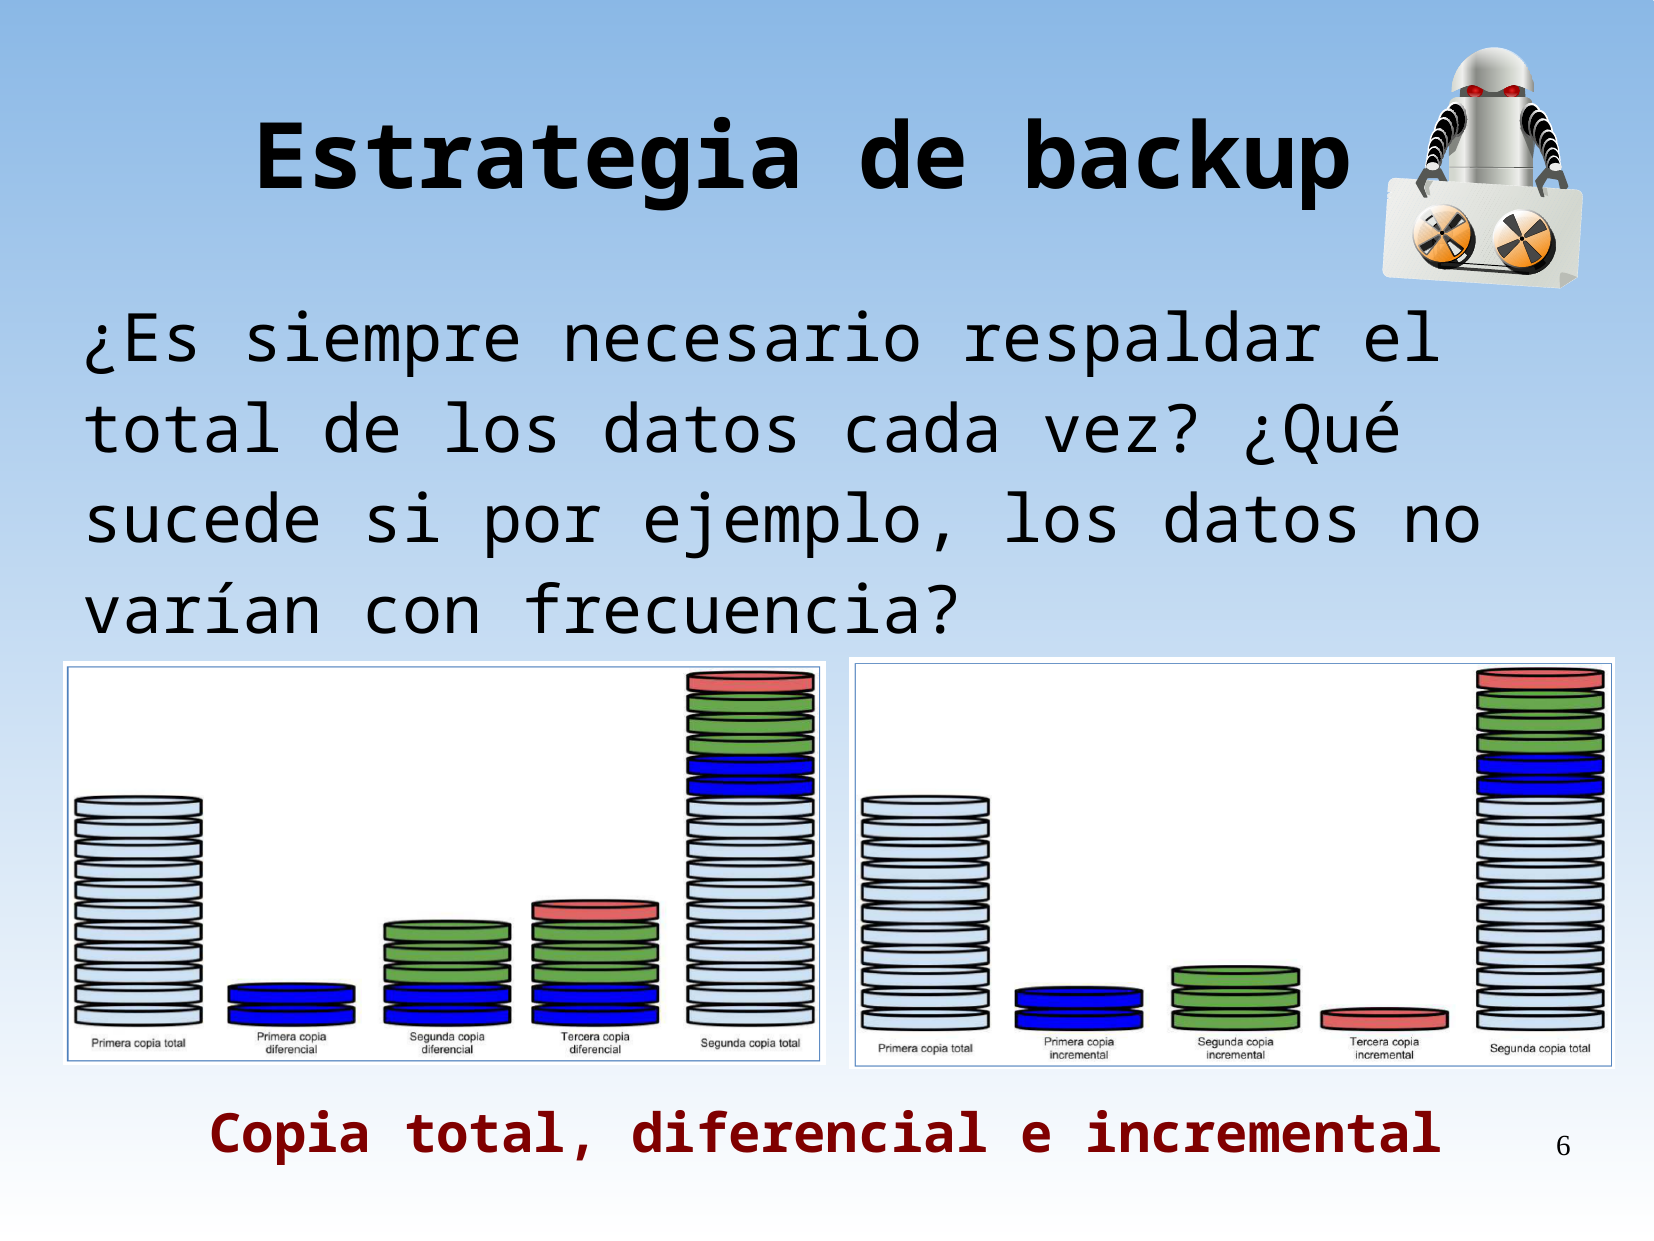

# Estrategia de backup
¿Es siempre necesario respaldar el total de los datos cada vez? ¿Qué sucede si por ejemplo, los datos no varían con frecuencia?
Copia total, diferencial e incremental
6